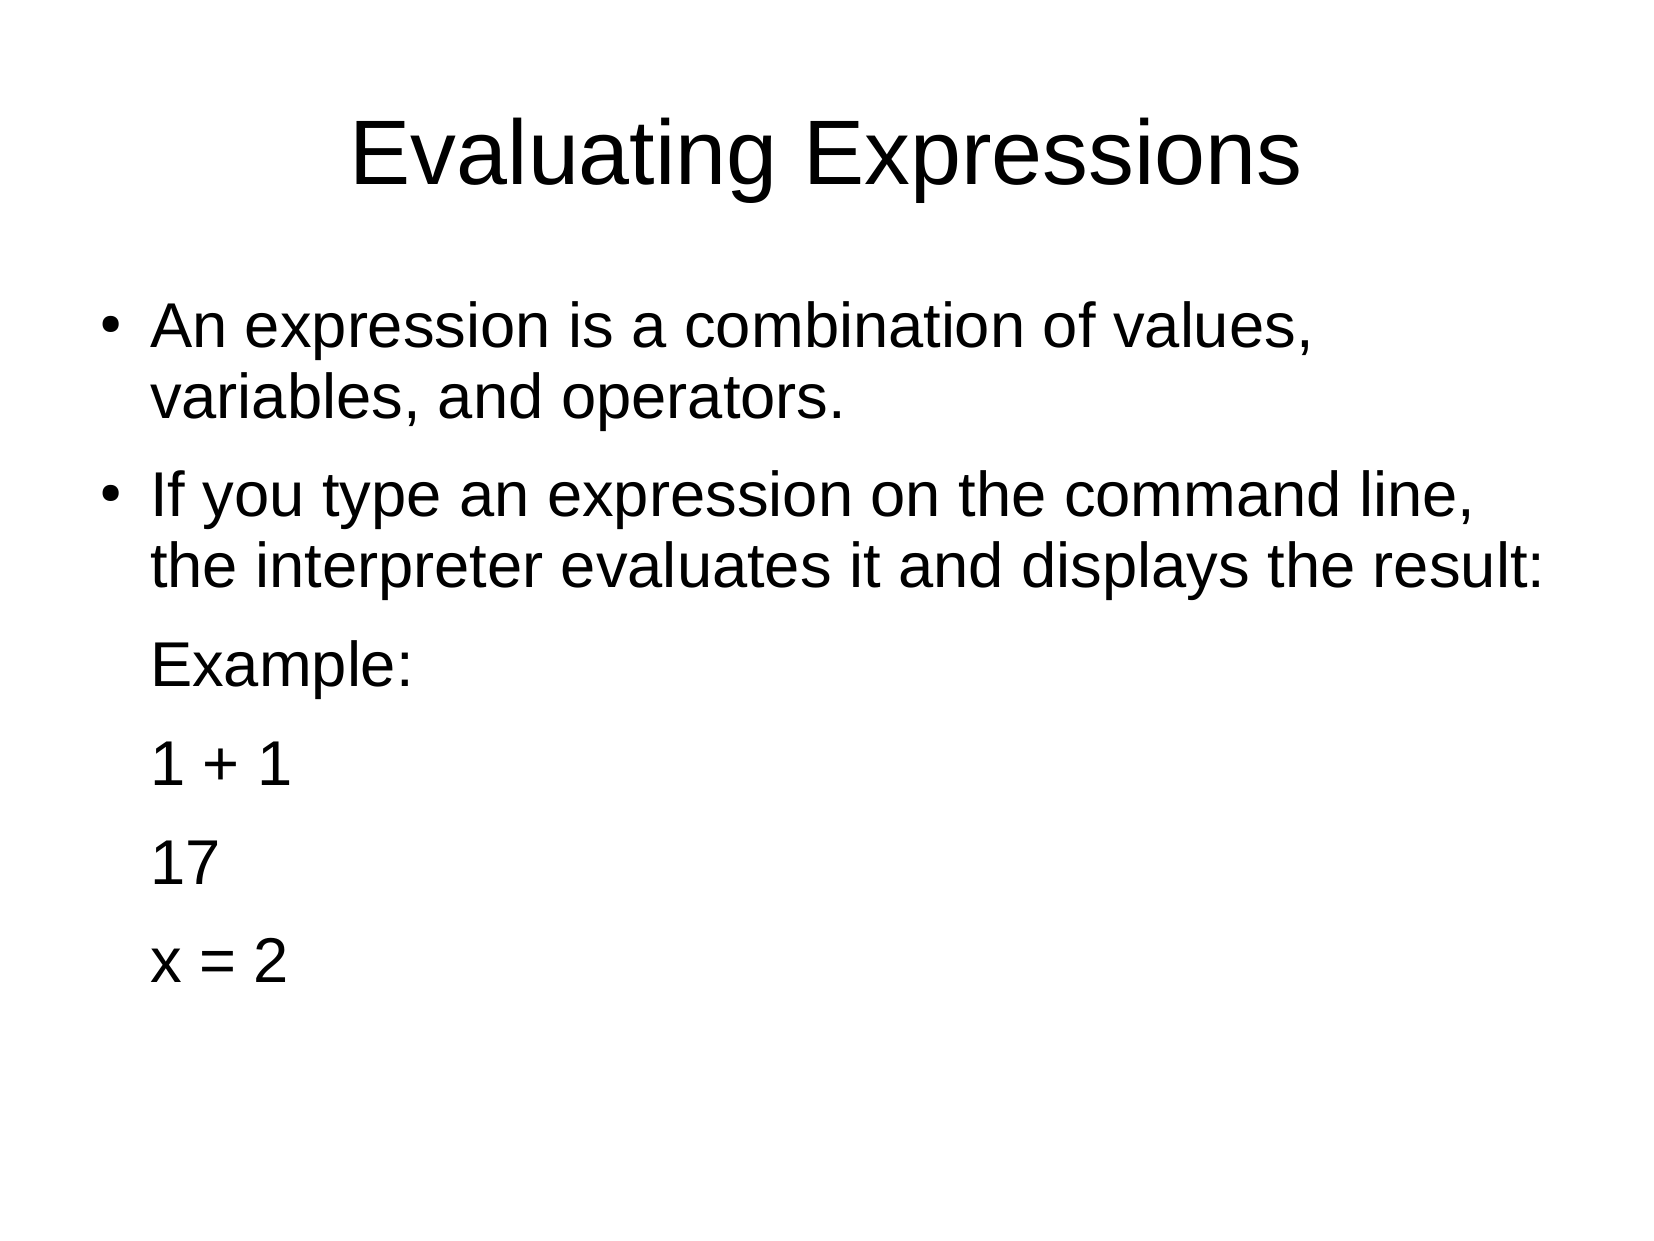

# Evaluating Expressions
An expression is a combination of values, variables, and operators.
If you type an expression on the command line, the interpreter evaluates it and displays the result:
Example:
1 + 1
17
x = 2